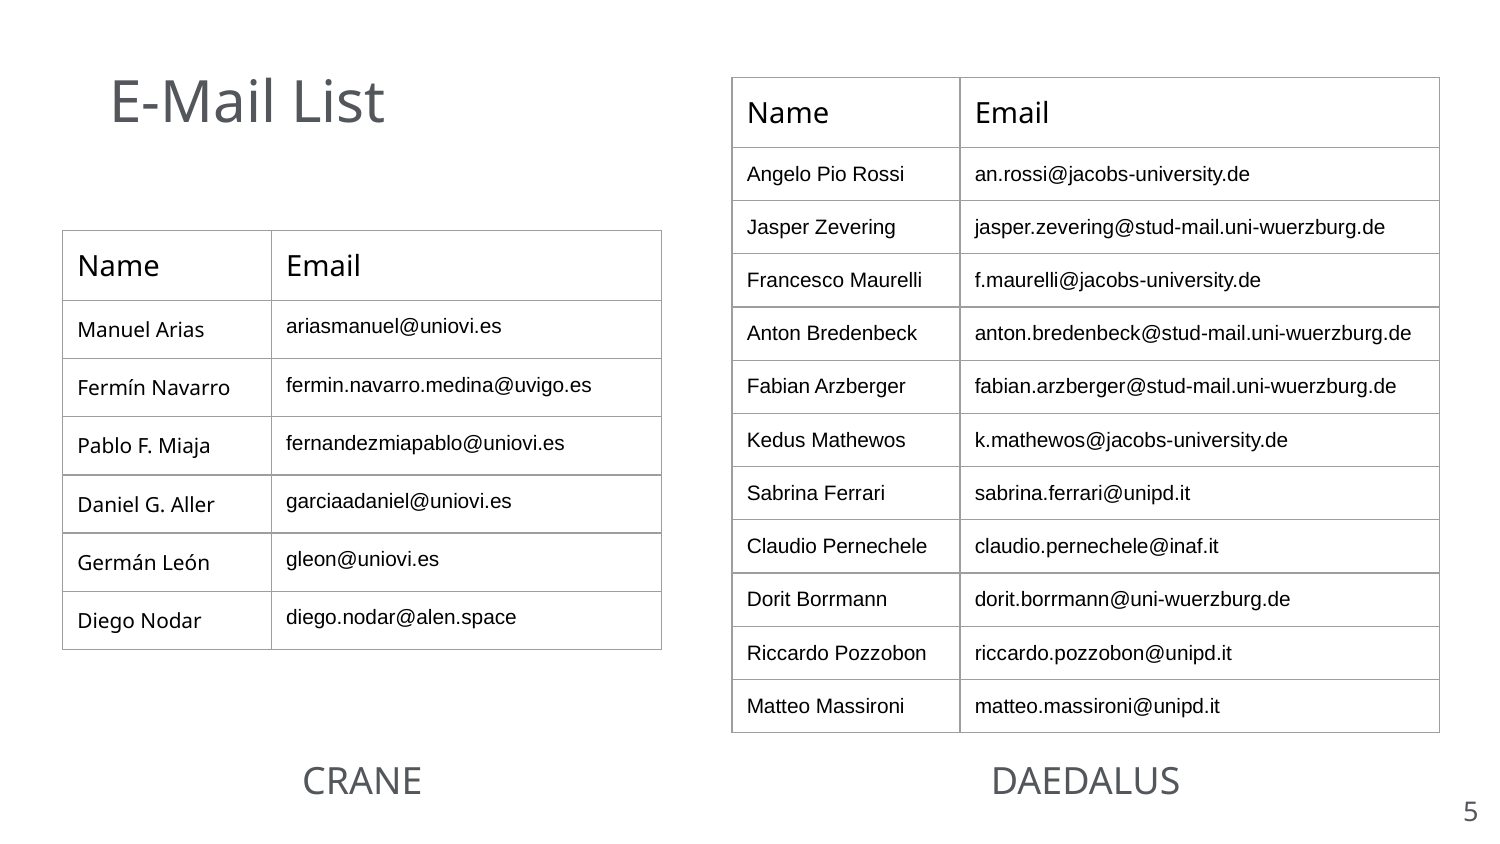

# E-Mail List
| Name | Email |
| --- | --- |
| Angelo Pio Rossi | an.rossi@jacobs-university.de |
| Jasper Zevering | jasper.zevering@stud-mail.uni-wuerzburg.de |
| Francesco Maurelli | f.maurelli@jacobs-university.de |
| Anton Bredenbeck | anton.bredenbeck@stud-mail.uni-wuerzburg.de |
| Fabian Arzberger | fabian.arzberger@stud-mail.uni-wuerzburg.de |
| Kedus Mathewos | k.mathewos@jacobs-university.de |
| Sabrina Ferrari | sabrina.ferrari@unipd.it |
| Claudio Pernechele | claudio.pernechele@inaf.it |
| Dorit Borrmann | dorit.borrmann@uni-wuerzburg.de |
| Riccardo Pozzobon | riccardo.pozzobon@unipd.it |
| Matteo Massironi | matteo.massironi@unipd.it |
| Name | Email |
| --- | --- |
| Manuel Arias | ariasmanuel@uniovi.es |
| Fermín Navarro | fermin.navarro.medina@uvigo.es |
| Pablo F. Miaja | fernandezmiapablo@uniovi.es |
| Daniel G. Aller | garciaadaniel@uniovi.es |
| Germán León | gleon@uniovi.es |
| Diego Nodar | diego.nodar@alen.space |
CRANE
DAEDALUS